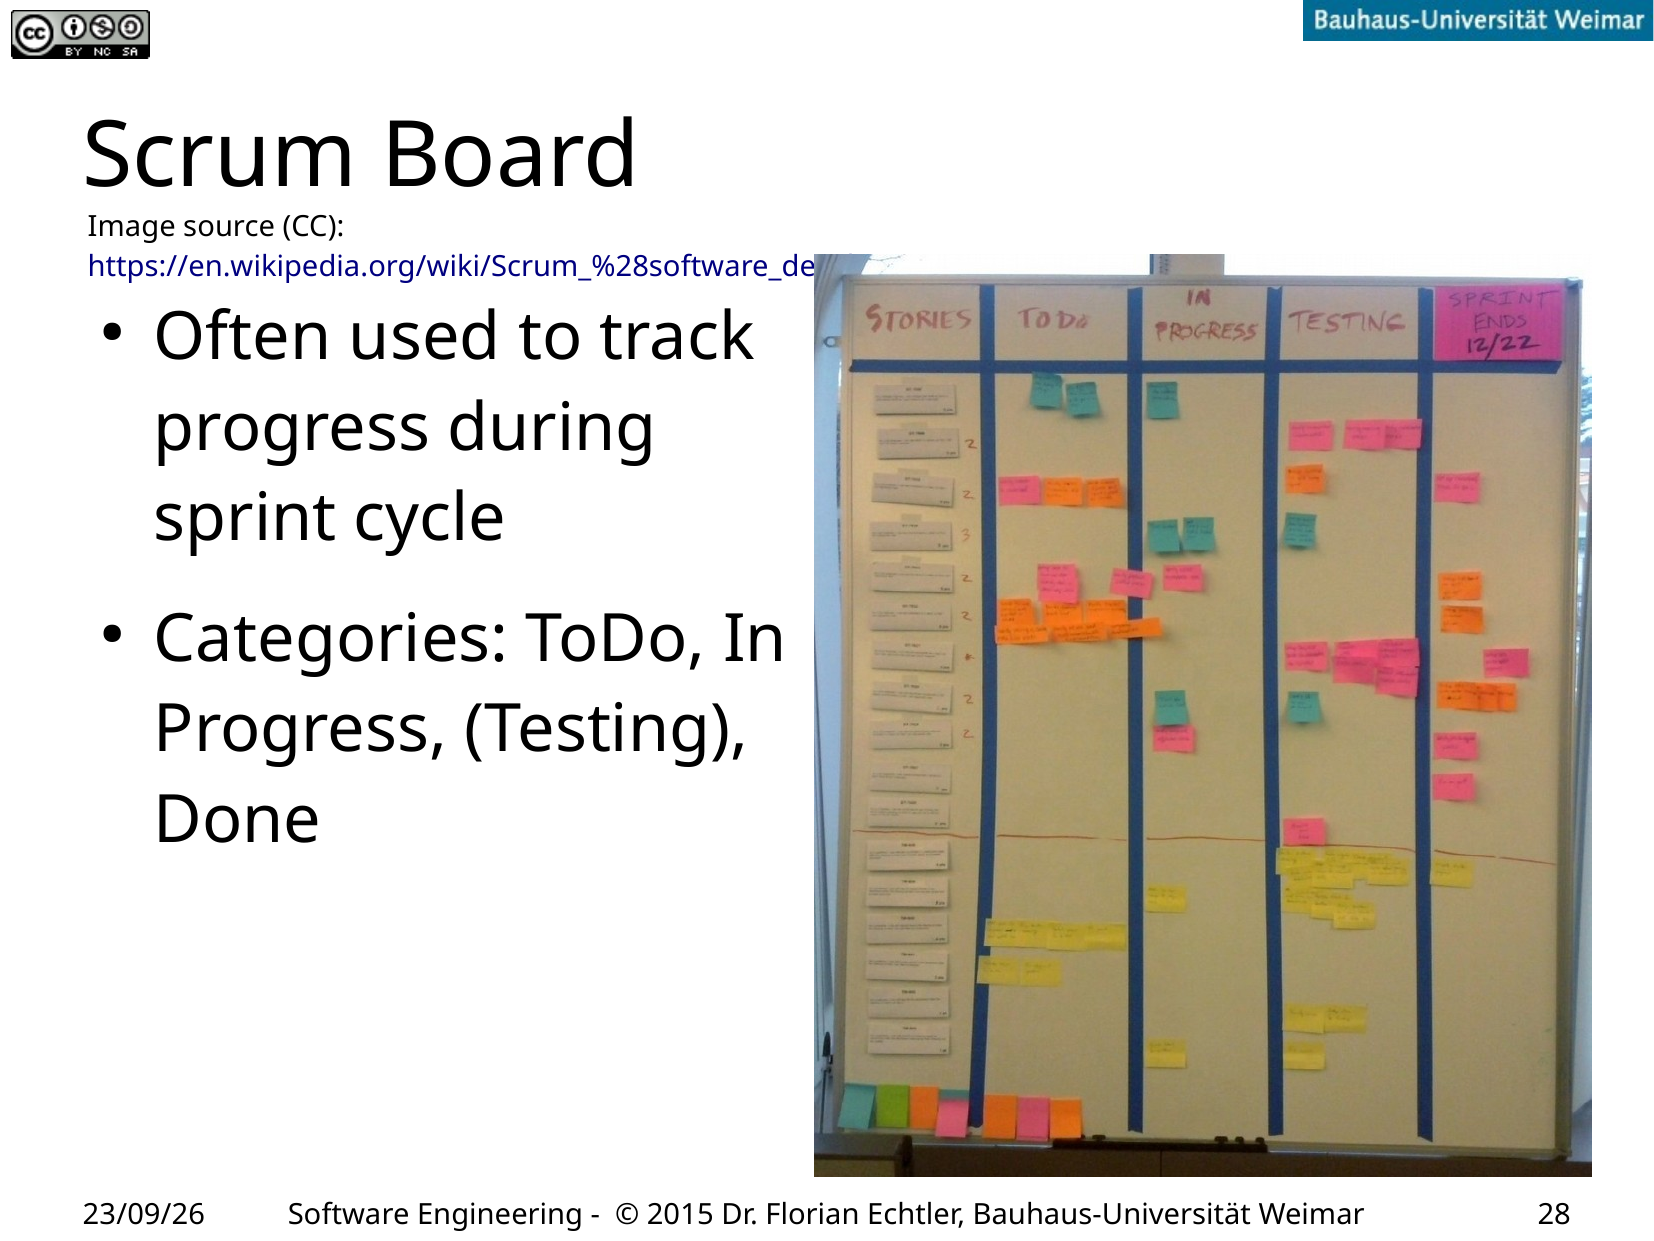

# Scrum Board
Image source (CC): https://en.wikipedia.org/wiki/Scrum_%28software_development%29
Often used to track progress during sprint cycle
Categories: ToDo, In Progress, (Testing), Done
Software Engineering - © 2015 Dr. Florian Echtler, Bauhaus-Universität Weimar
28